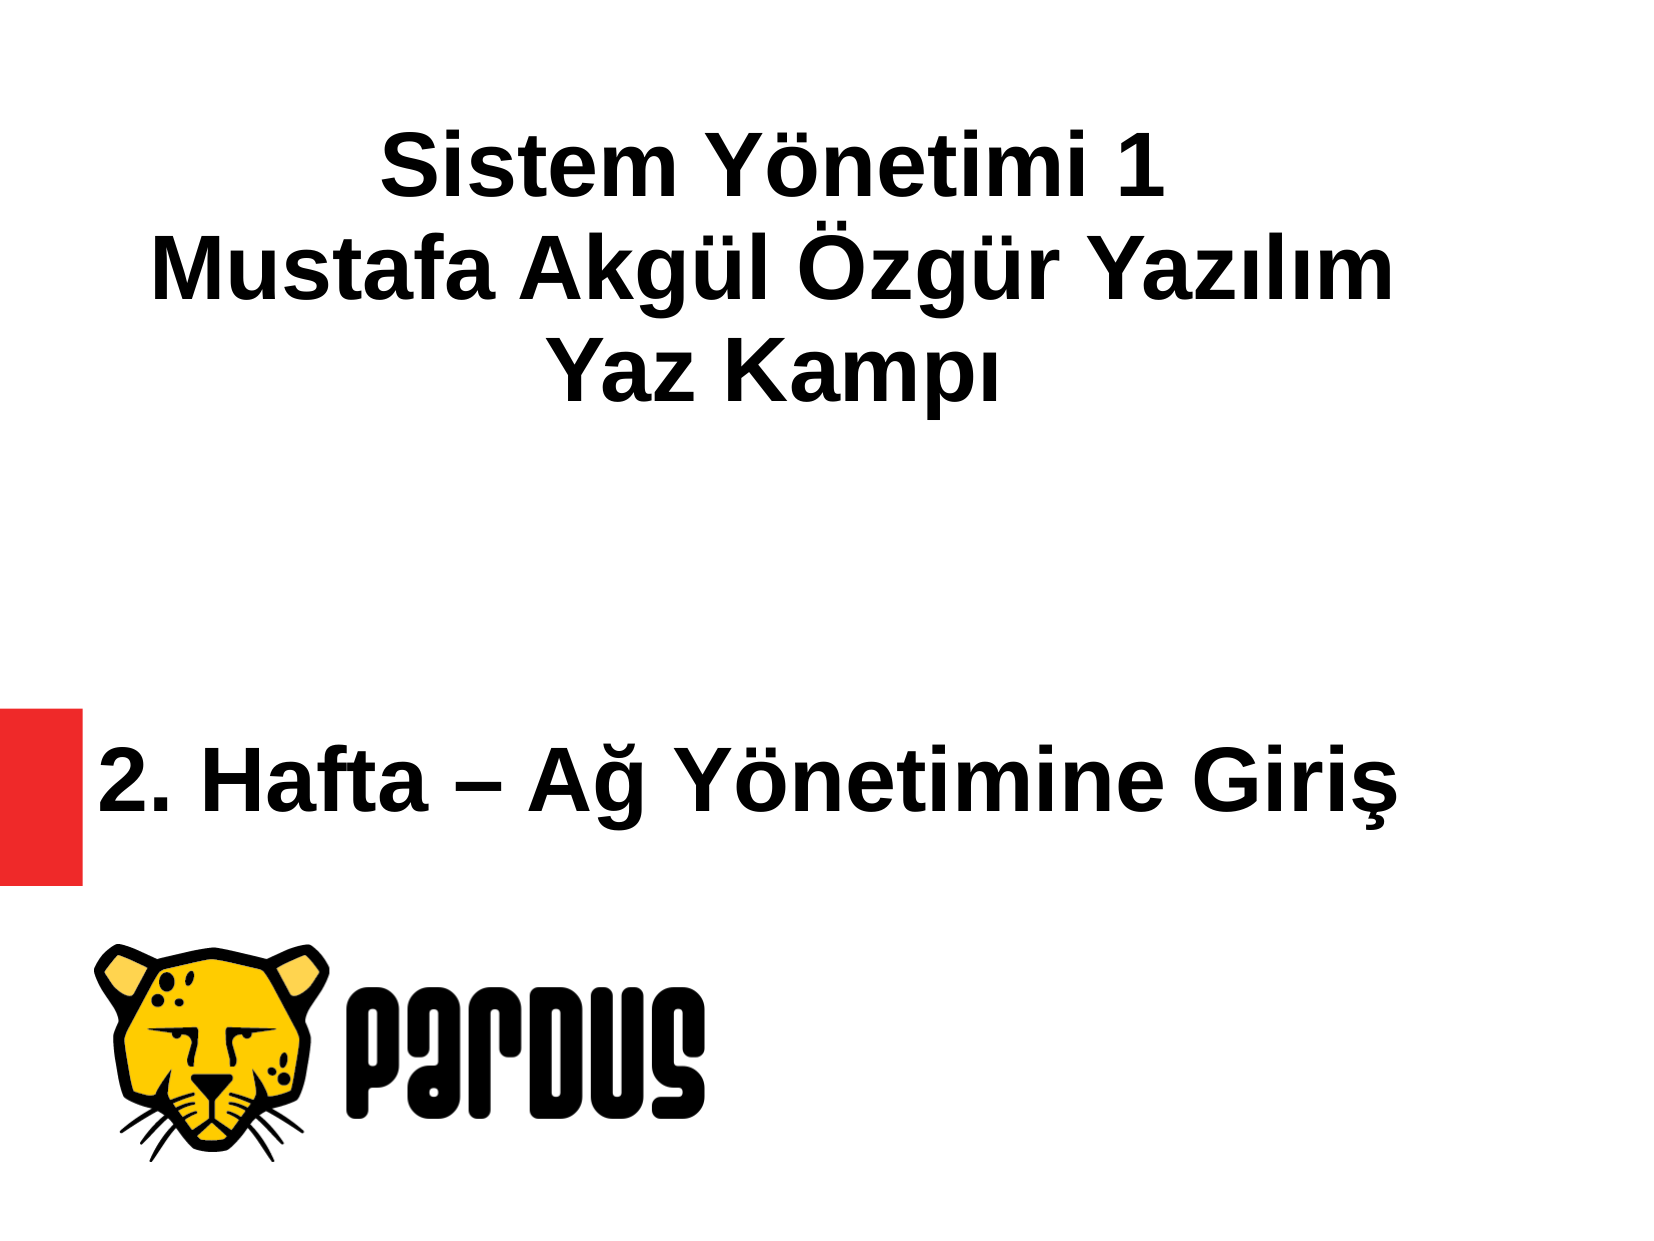

Sistem Yönetimi 1
Mustafa Akgül Özgür Yazılım Yaz Kampı
2. Hafta – Ağ Yönetimine Giriş